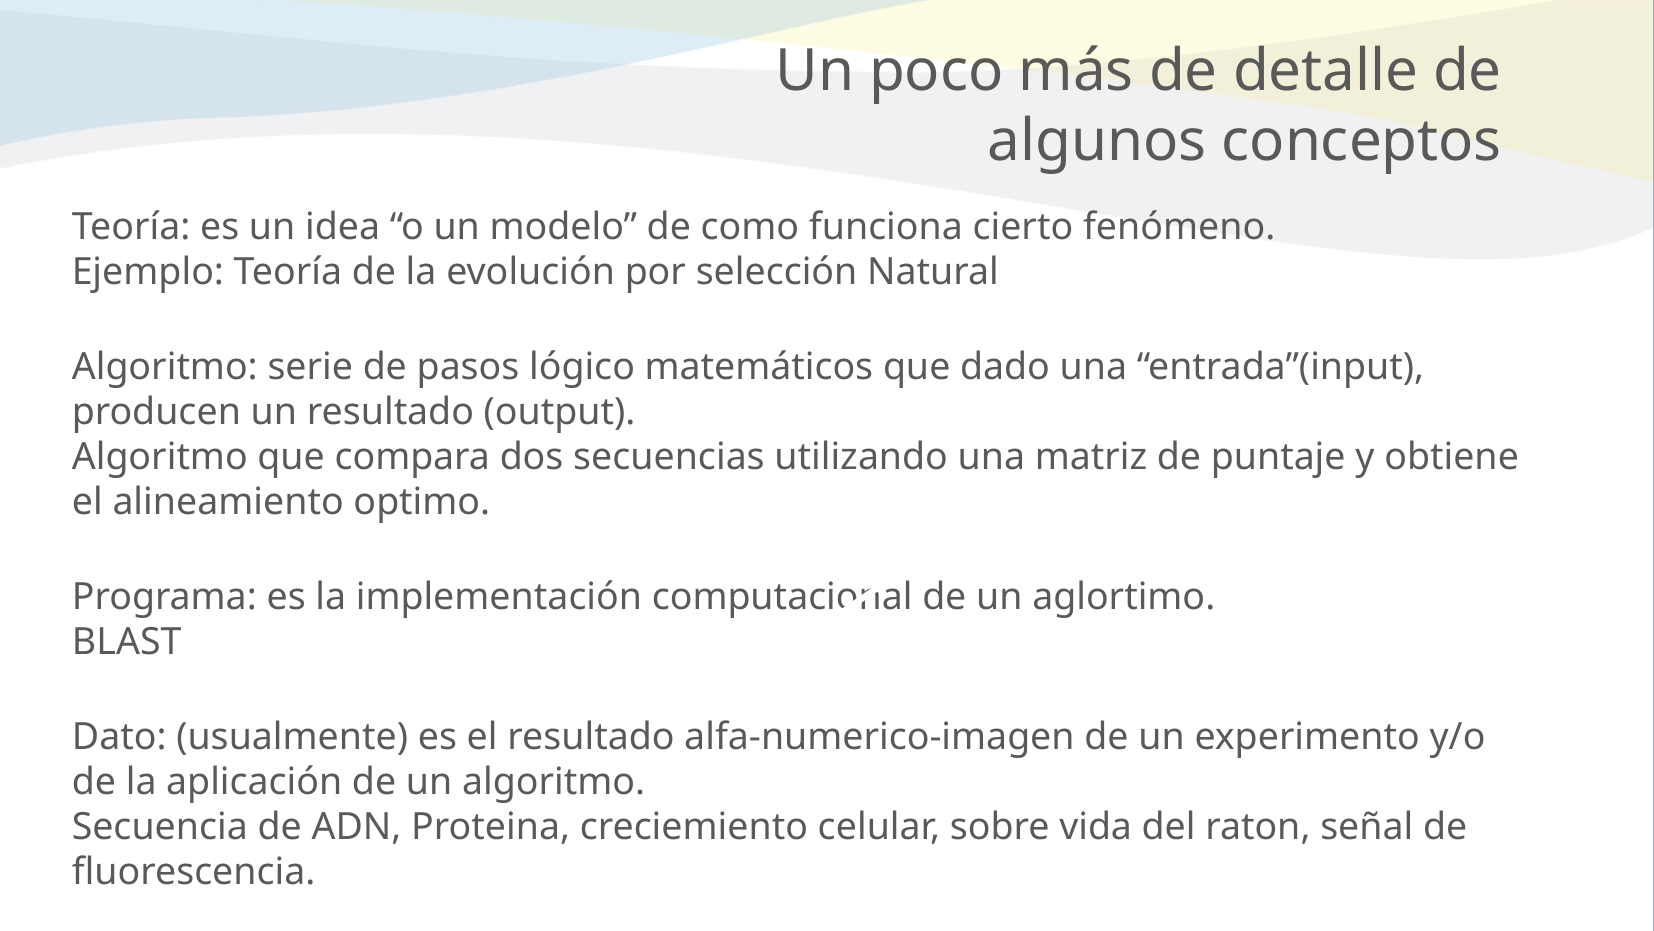

Un poco más de detalle de algunos conceptos
Teoría: es un idea “o un modelo” de como funciona cierto fenómeno.
Ejemplo: Teoría de la evolución por selección Natural
Algoritmo: serie de pasos lógico matemáticos que dado una “entrada”(input), producen un resultado (output).
Algoritmo que compara dos secuencias utilizando una matriz de puntaje y obtiene el alineamiento optimo.
Programa: es la implementación computacional de un aglortimo.
BLAST
Dato: (usualmente) es el resultado alfa-numerico-imagen de un experimento y/o de la aplicación de un algoritmo.
Secuencia de ADN, Proteina, creciemiento celular, sobre vida del raton, señal de fluorescencia.